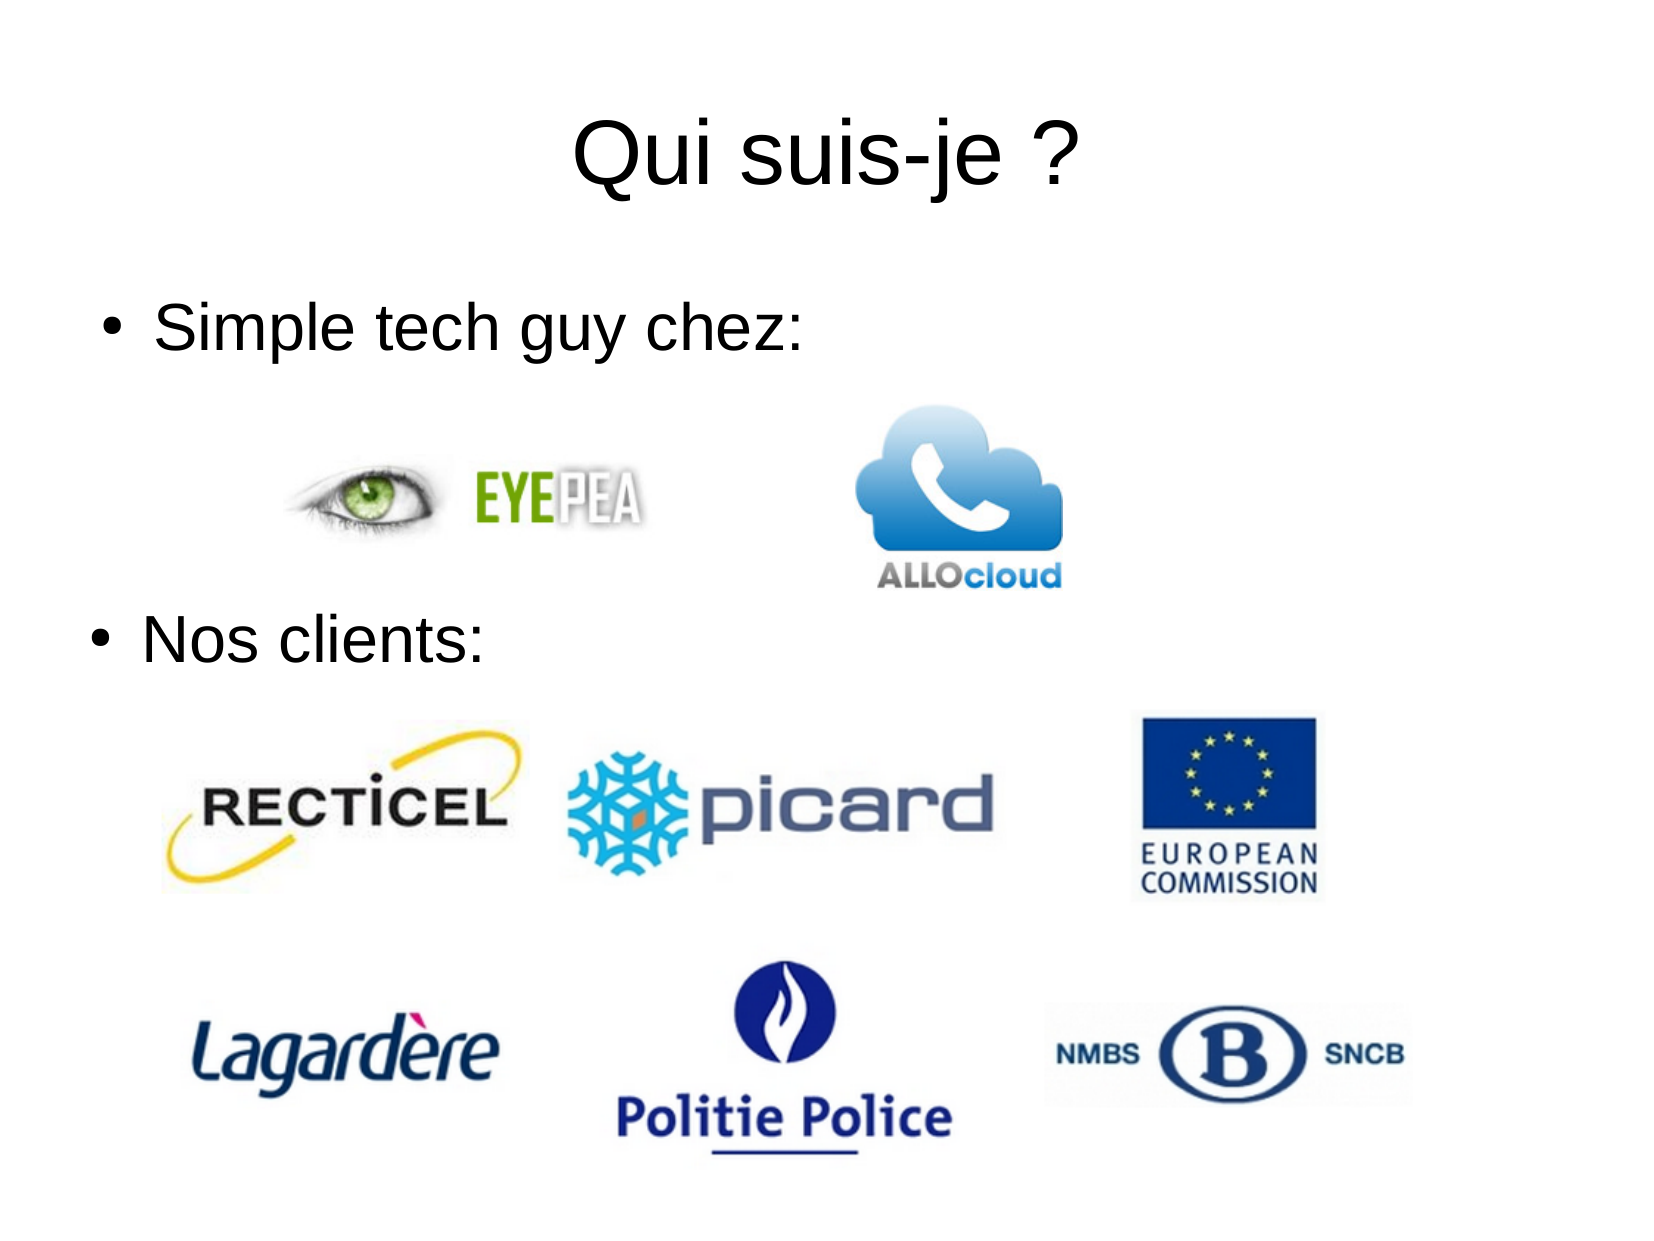

# Qui suis-je ?
Simple tech guy chez:
Nos clients: